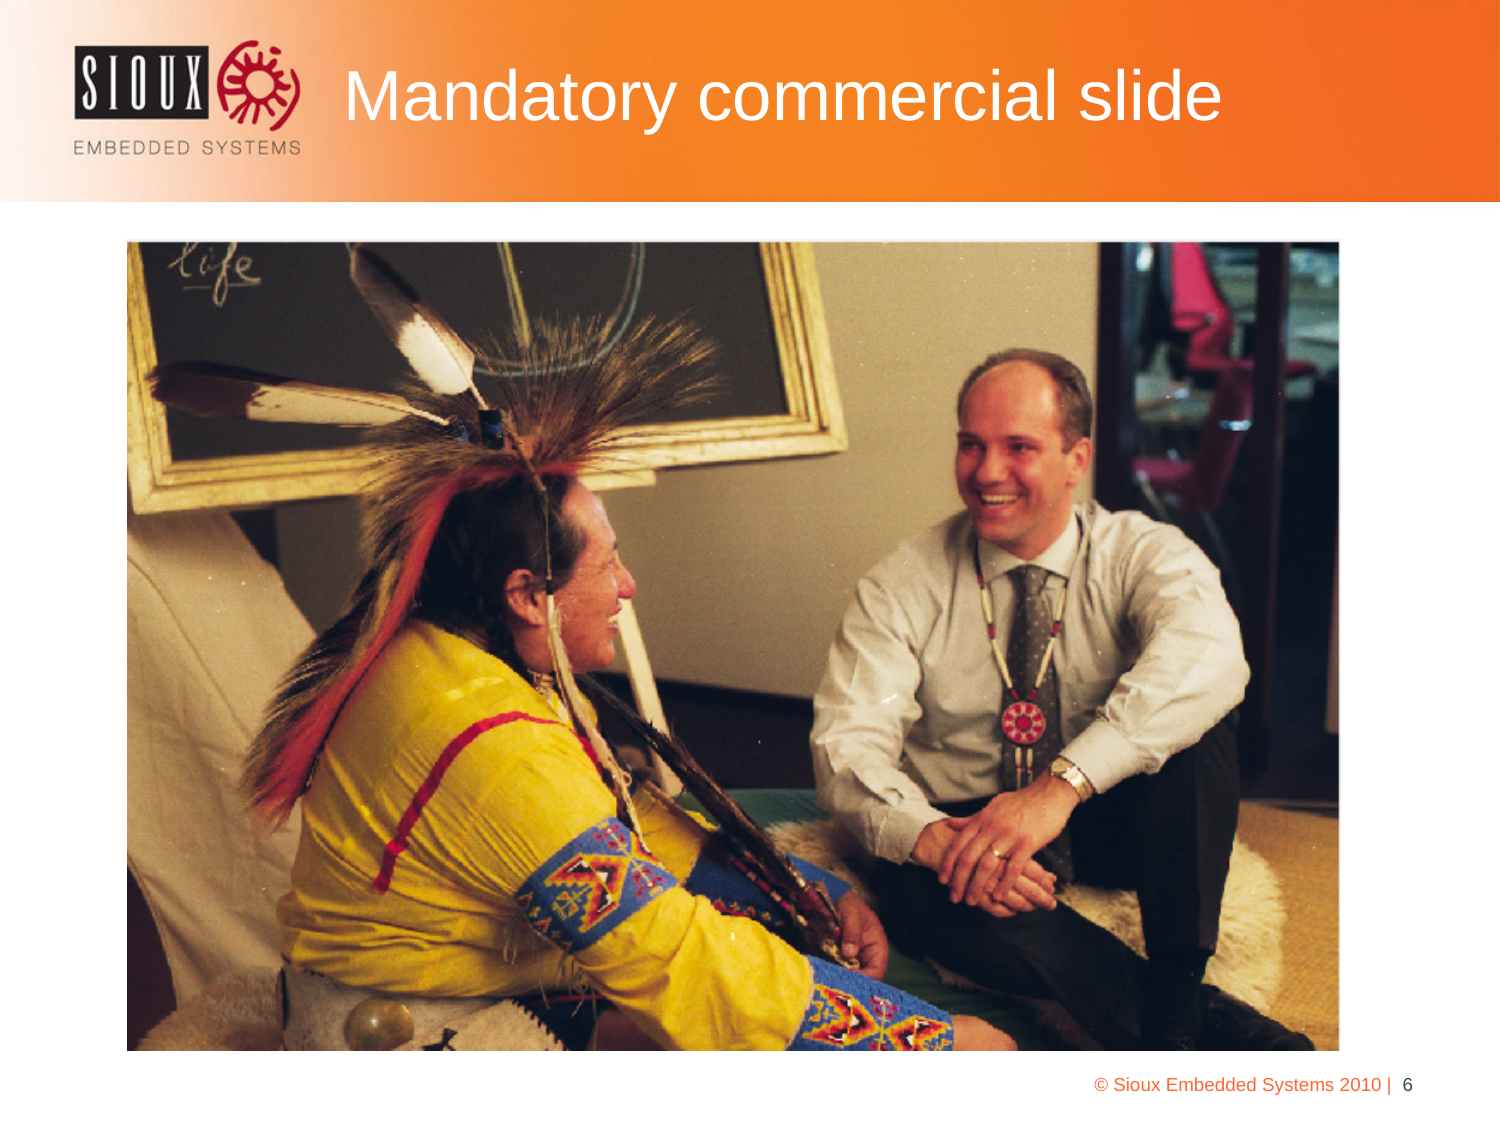

# Mandatory commercial slide
6
© Sioux Embedded Systems 2010